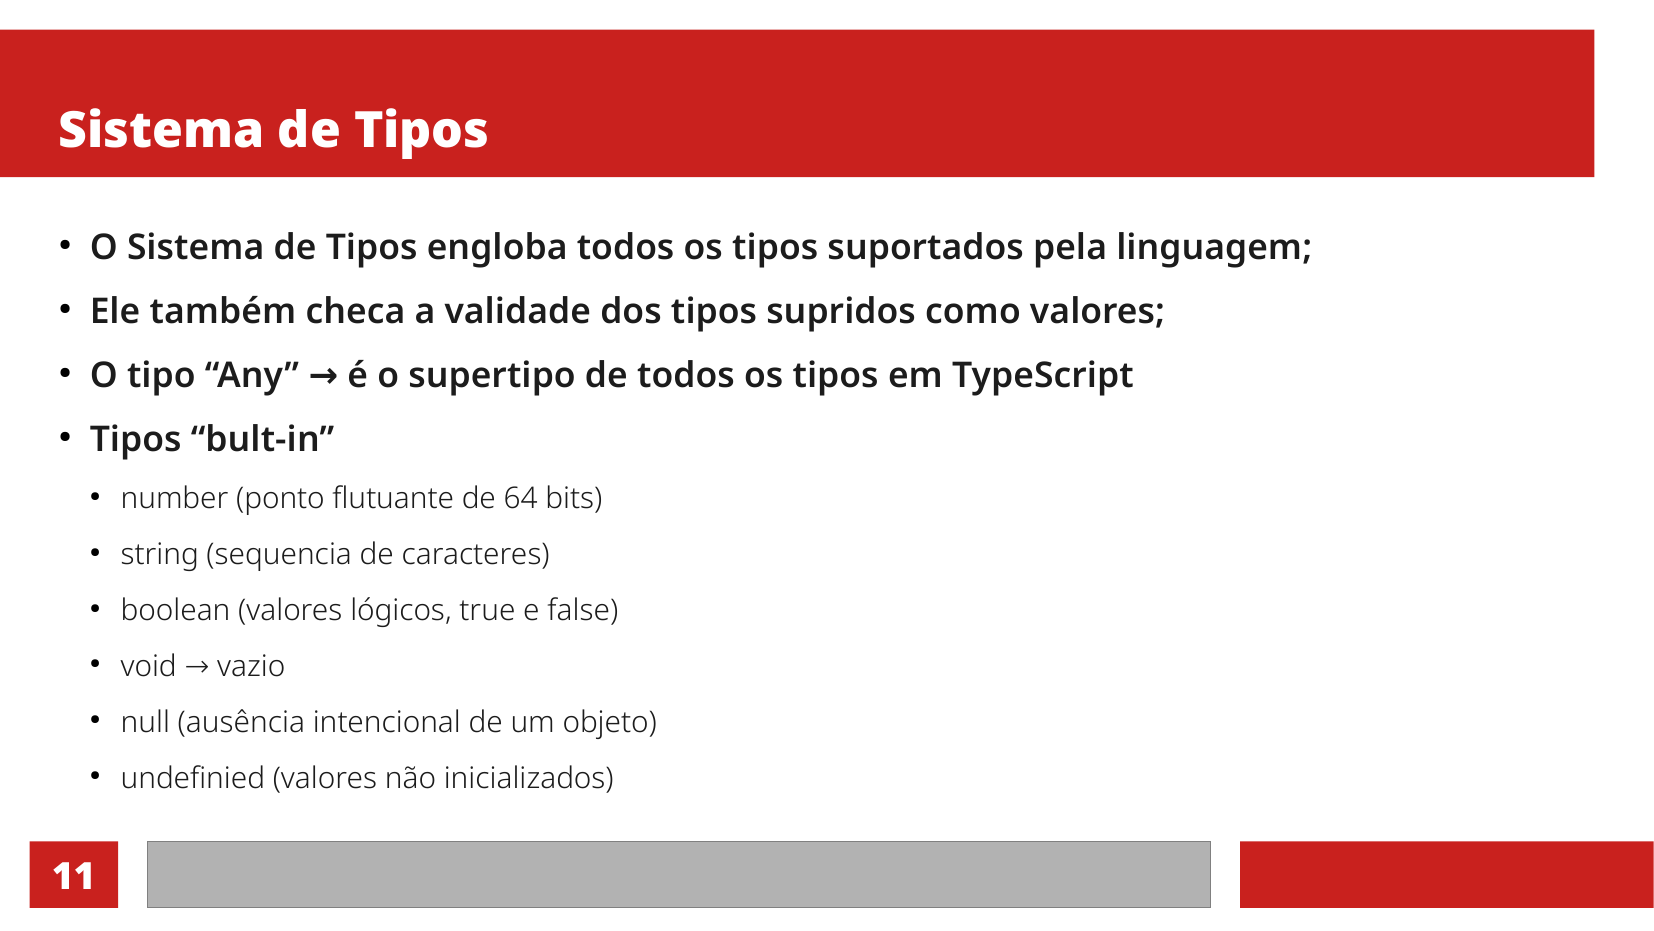

# Sistema de Tipos
O Sistema de Tipos engloba todos os tipos suportados pela linguagem;
Ele também checa a validade dos tipos supridos como valores;
O tipo “Any” → é o supertipo de todos os tipos em TypeScript
Tipos “bult-in”
number (ponto flutuante de 64 bits)
string (sequencia de caracteres)
boolean (valores lógicos, true e false)
void → vazio
null (ausência intencional de um objeto)
undefinied (valores não inicializados)
11